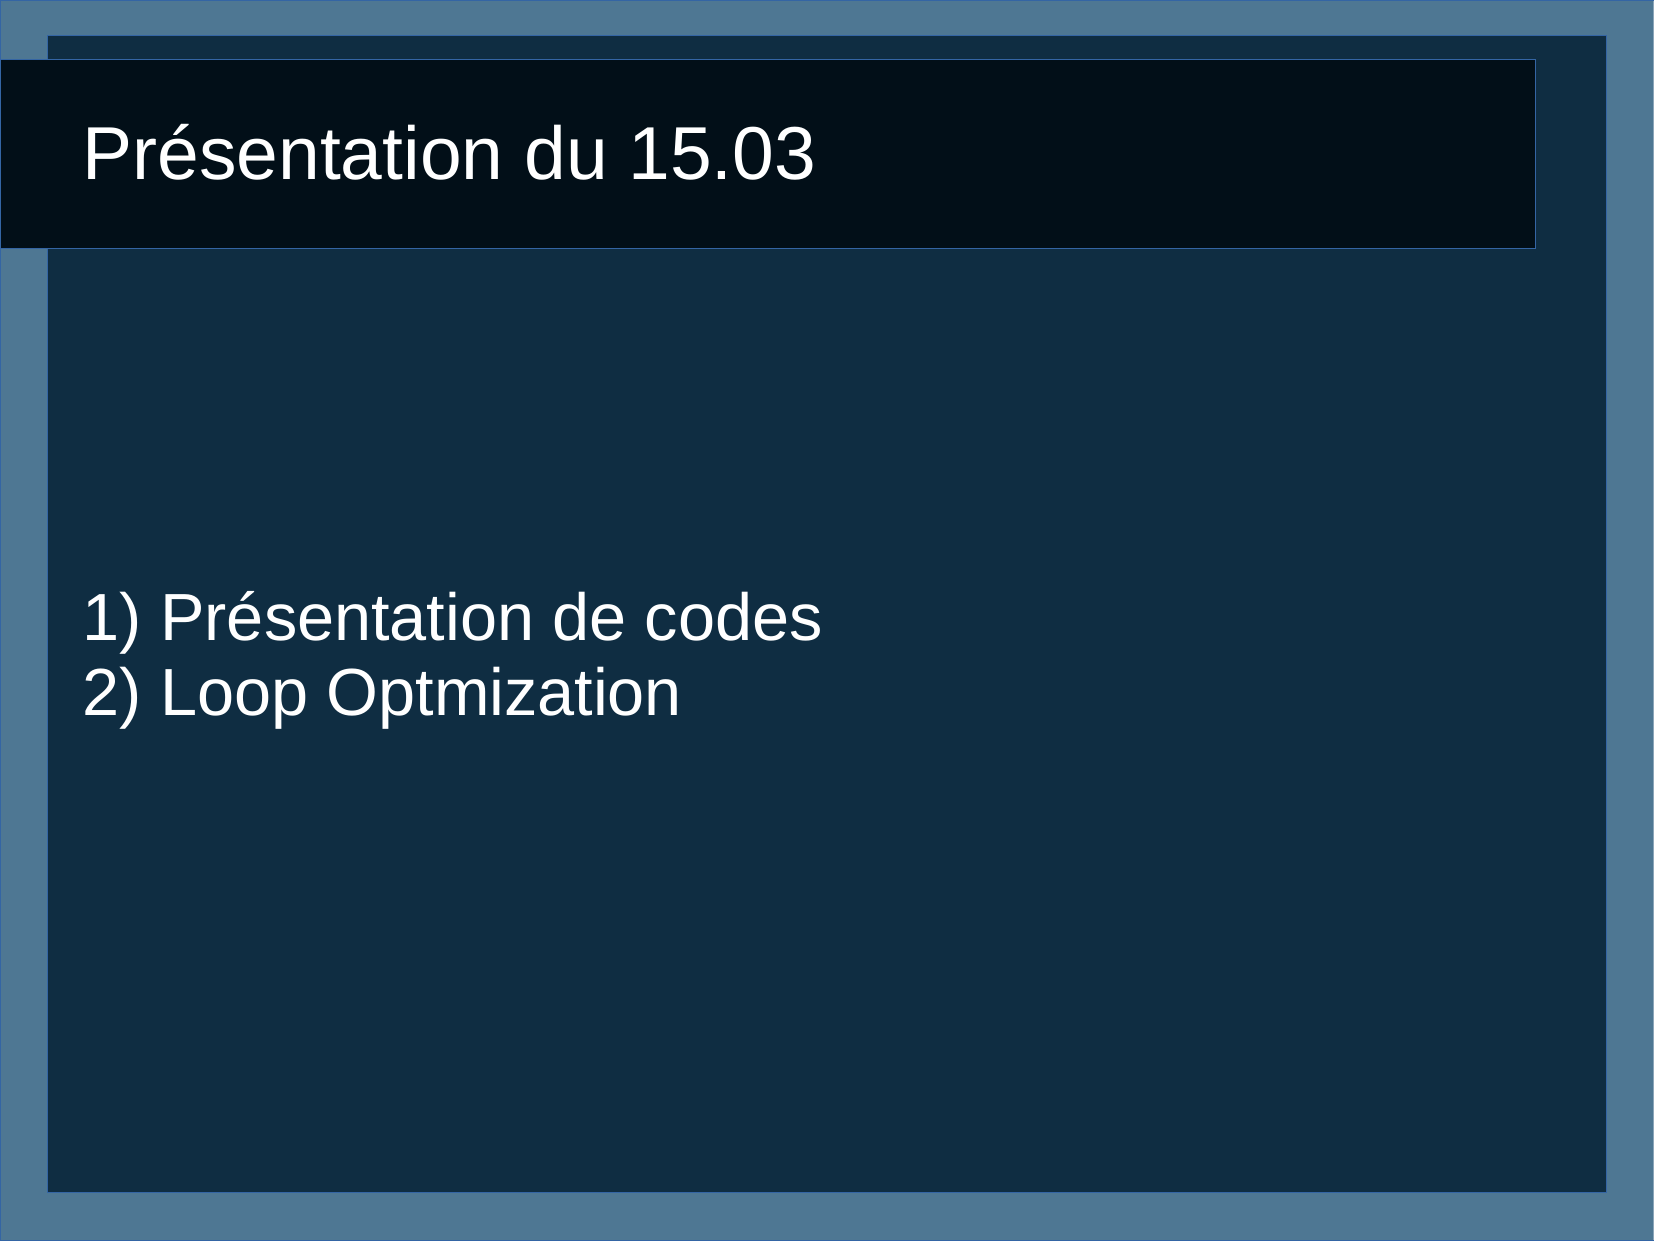

# Présentation du 15.03
 Présentation de codes
 Loop Optmization